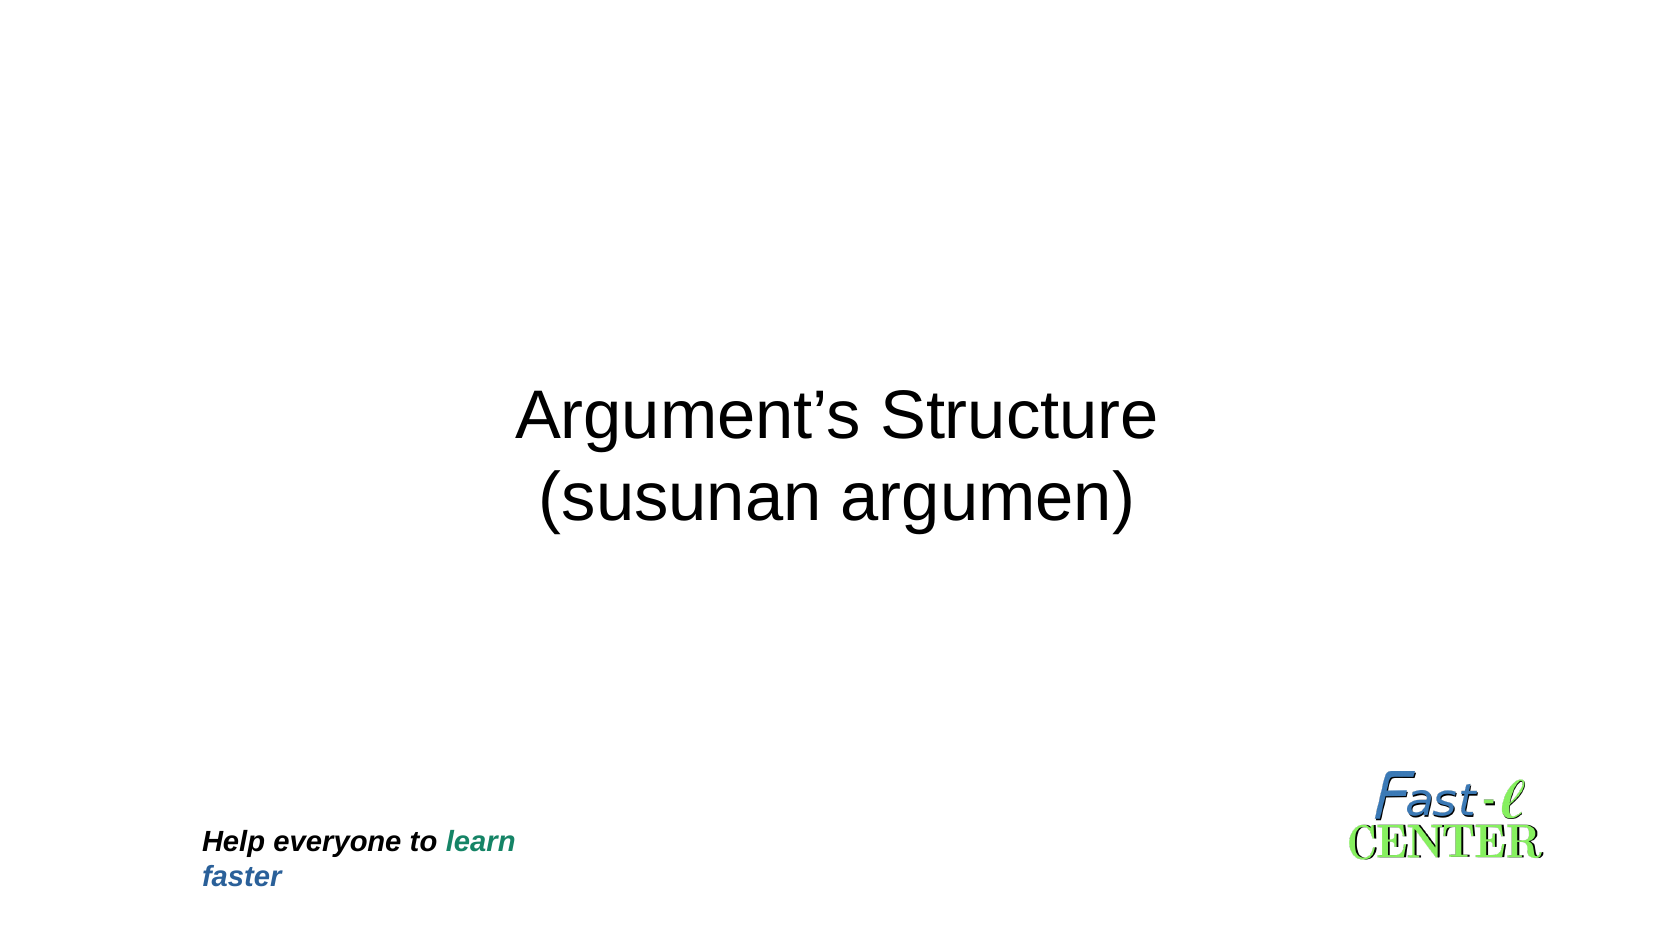

Argument’s Structure
(susunan argumen)
Help everyone to learn faster